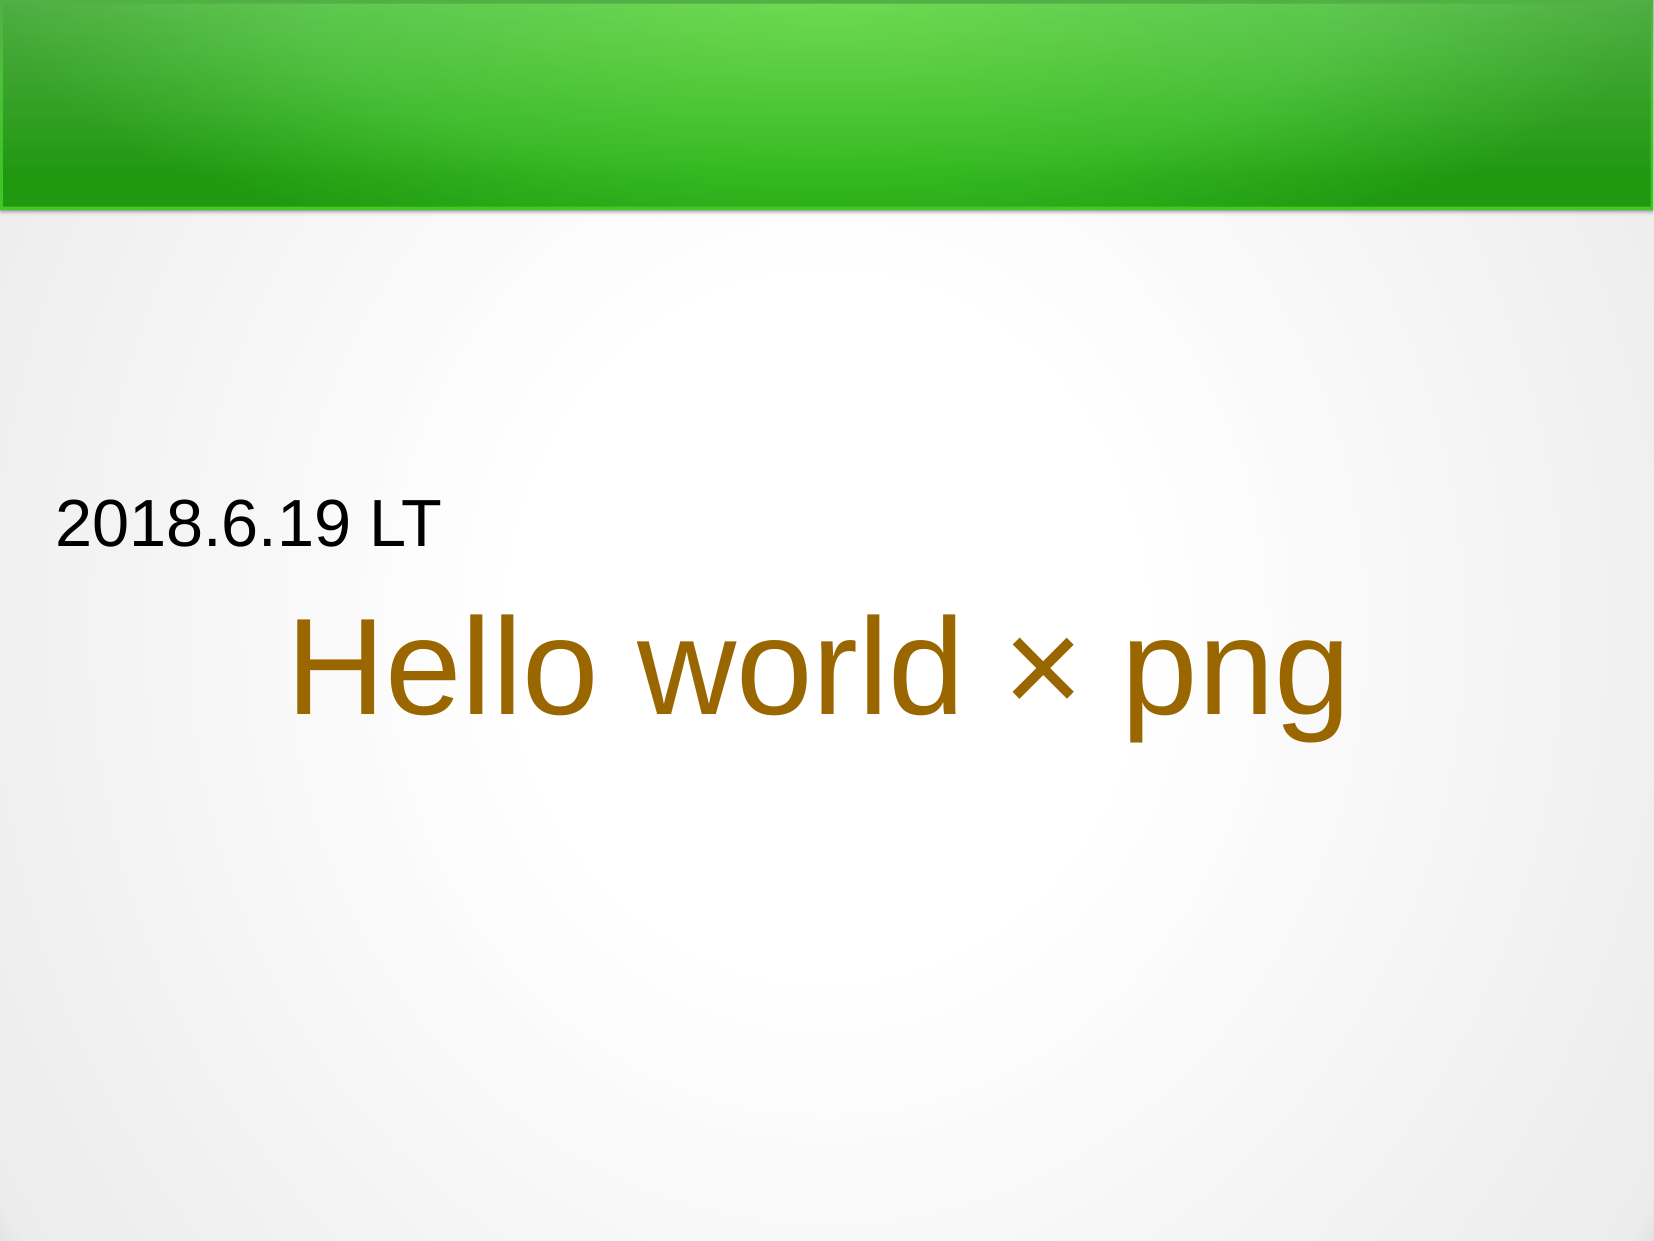

2018.6.19 LT
# Hello world × png